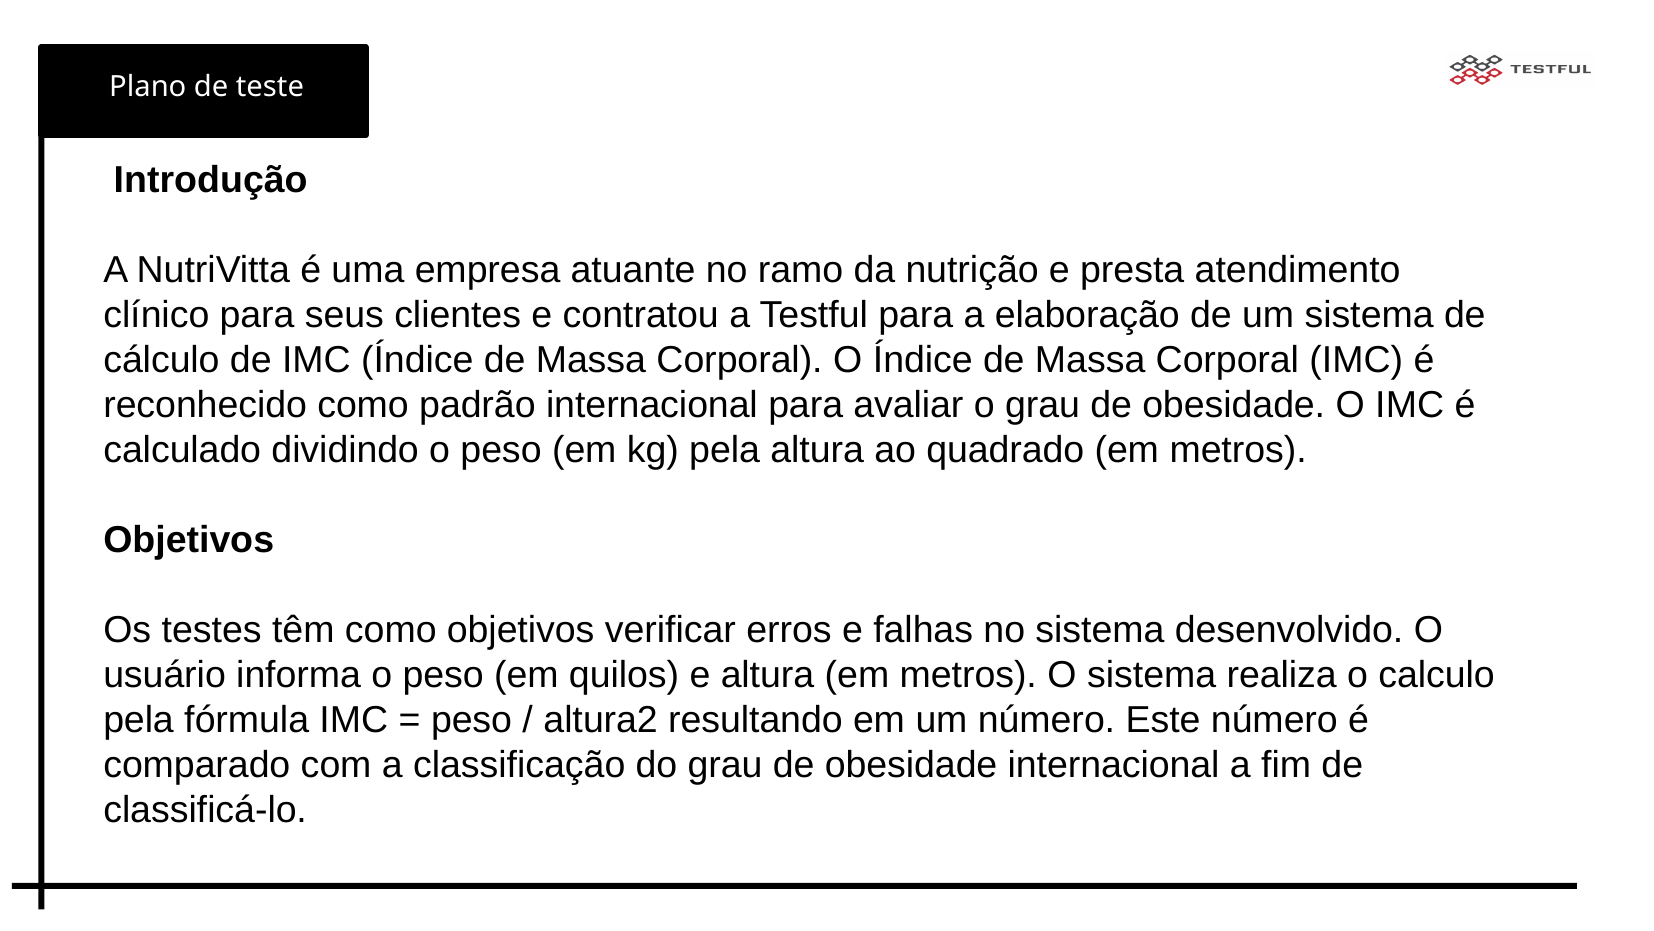

Plano de teste
 Introdução
A NutriVitta é uma empresa atuante no ramo da nutrição e presta atendimento
clínico para seus clientes e contratou a Testful para a elaboração de um sistema de
cálculo de IMC (Índice de Massa Corporal). O Índice de Massa Corporal (IMC) é
reconhecido como padrão internacional para avaliar o grau de obesidade. O IMC é
calculado dividindo o peso (em kg) pela altura ao quadrado (em metros).
Objetivos
Os testes têm como objetivos verificar erros e falhas no sistema desenvolvido. O
usuário informa o peso (em quilos) e altura (em metros). O sistema realiza o calculo
pela fórmula IMC = peso / altura2 resultando em um número. Este número é
comparado com a classificação do grau de obesidade internacional a fim de
classificá-lo.